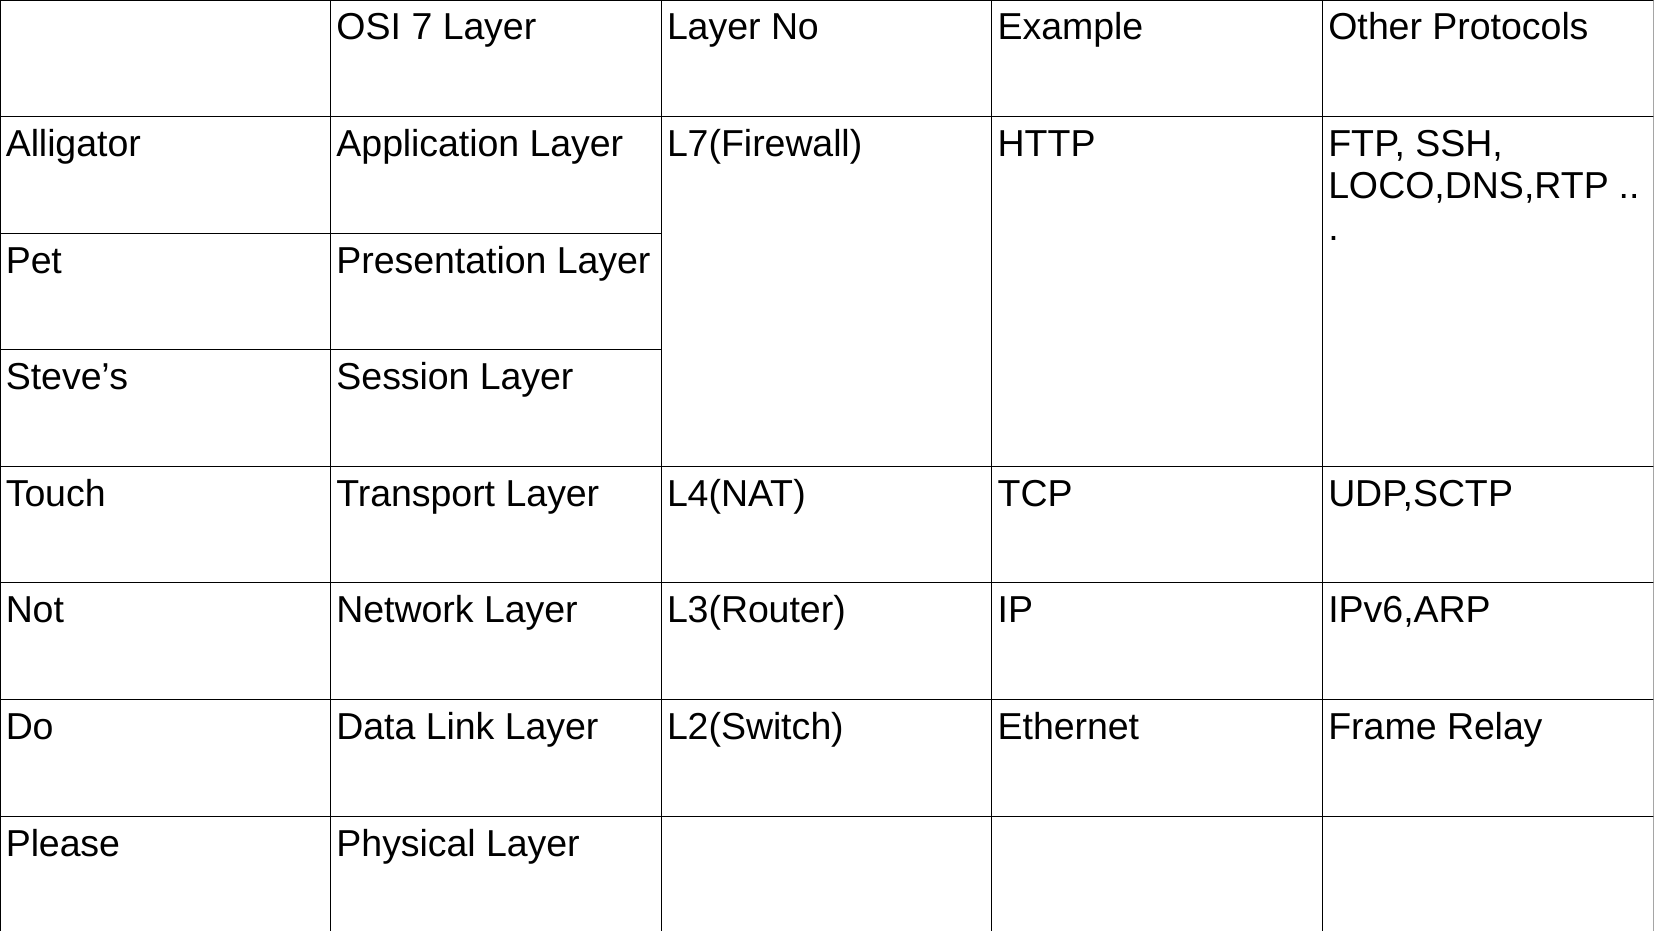

| | OSI 7 Layer | Layer No | Example | Other Protocols |
| --- | --- | --- | --- | --- |
| Alligator | Application Layer | L7(Firewall) | HTTP | FTP, SSH, LOCO,DNS,RTP ... |
| Pet | Presentation Layer | | | |
| Steve’s | Session Layer | | | |
| Touch | Transport Layer | L4(NAT) | TCP | UDP,SCTP |
| Not | Network Layer | L3(Router) | IP | IPv6,ARP |
| Do | Data Link Layer | L2(Switch) | Ethernet | Frame Relay |
| Please | Physical Layer | | | |